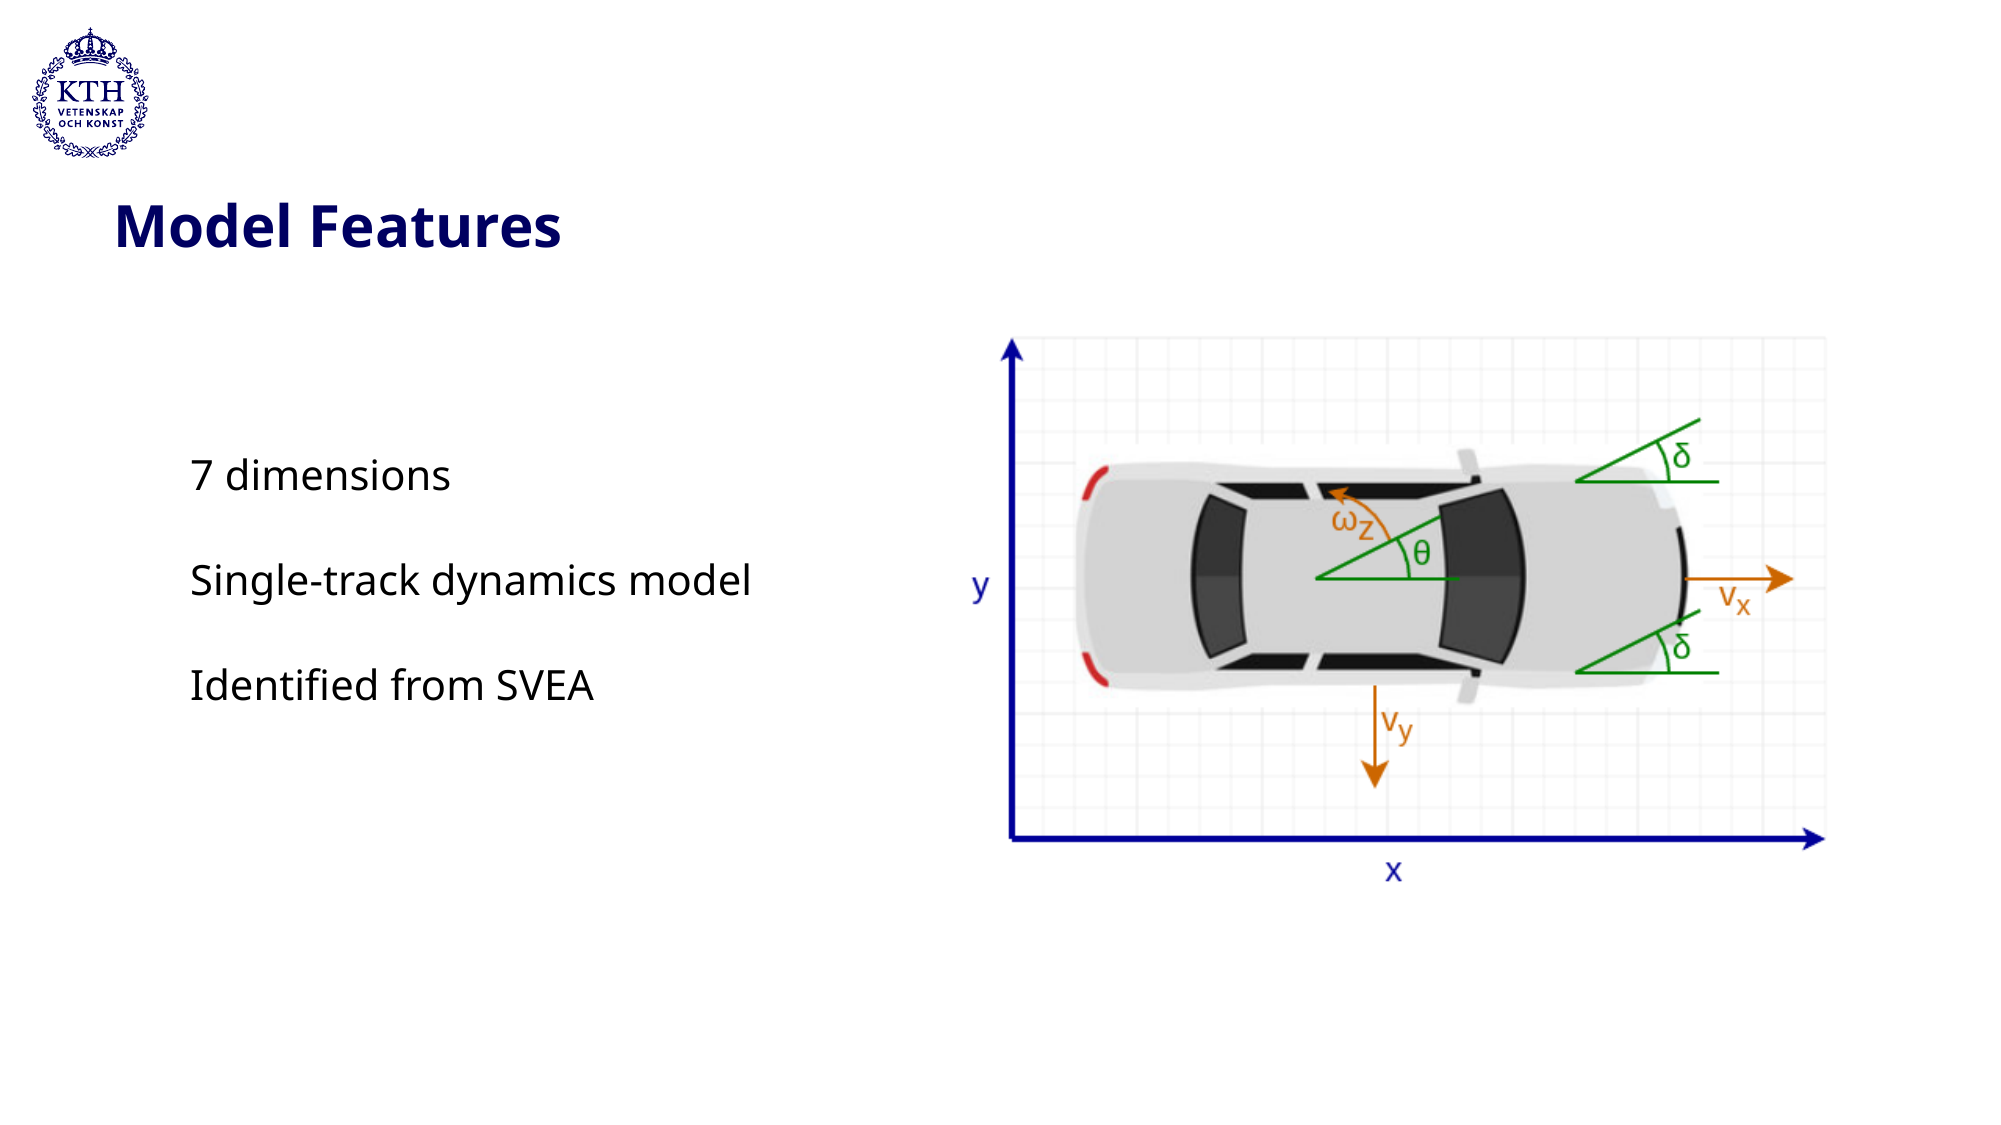

# Model Features
7 dimensions
Single-track dynamics model
Identified from SVEA